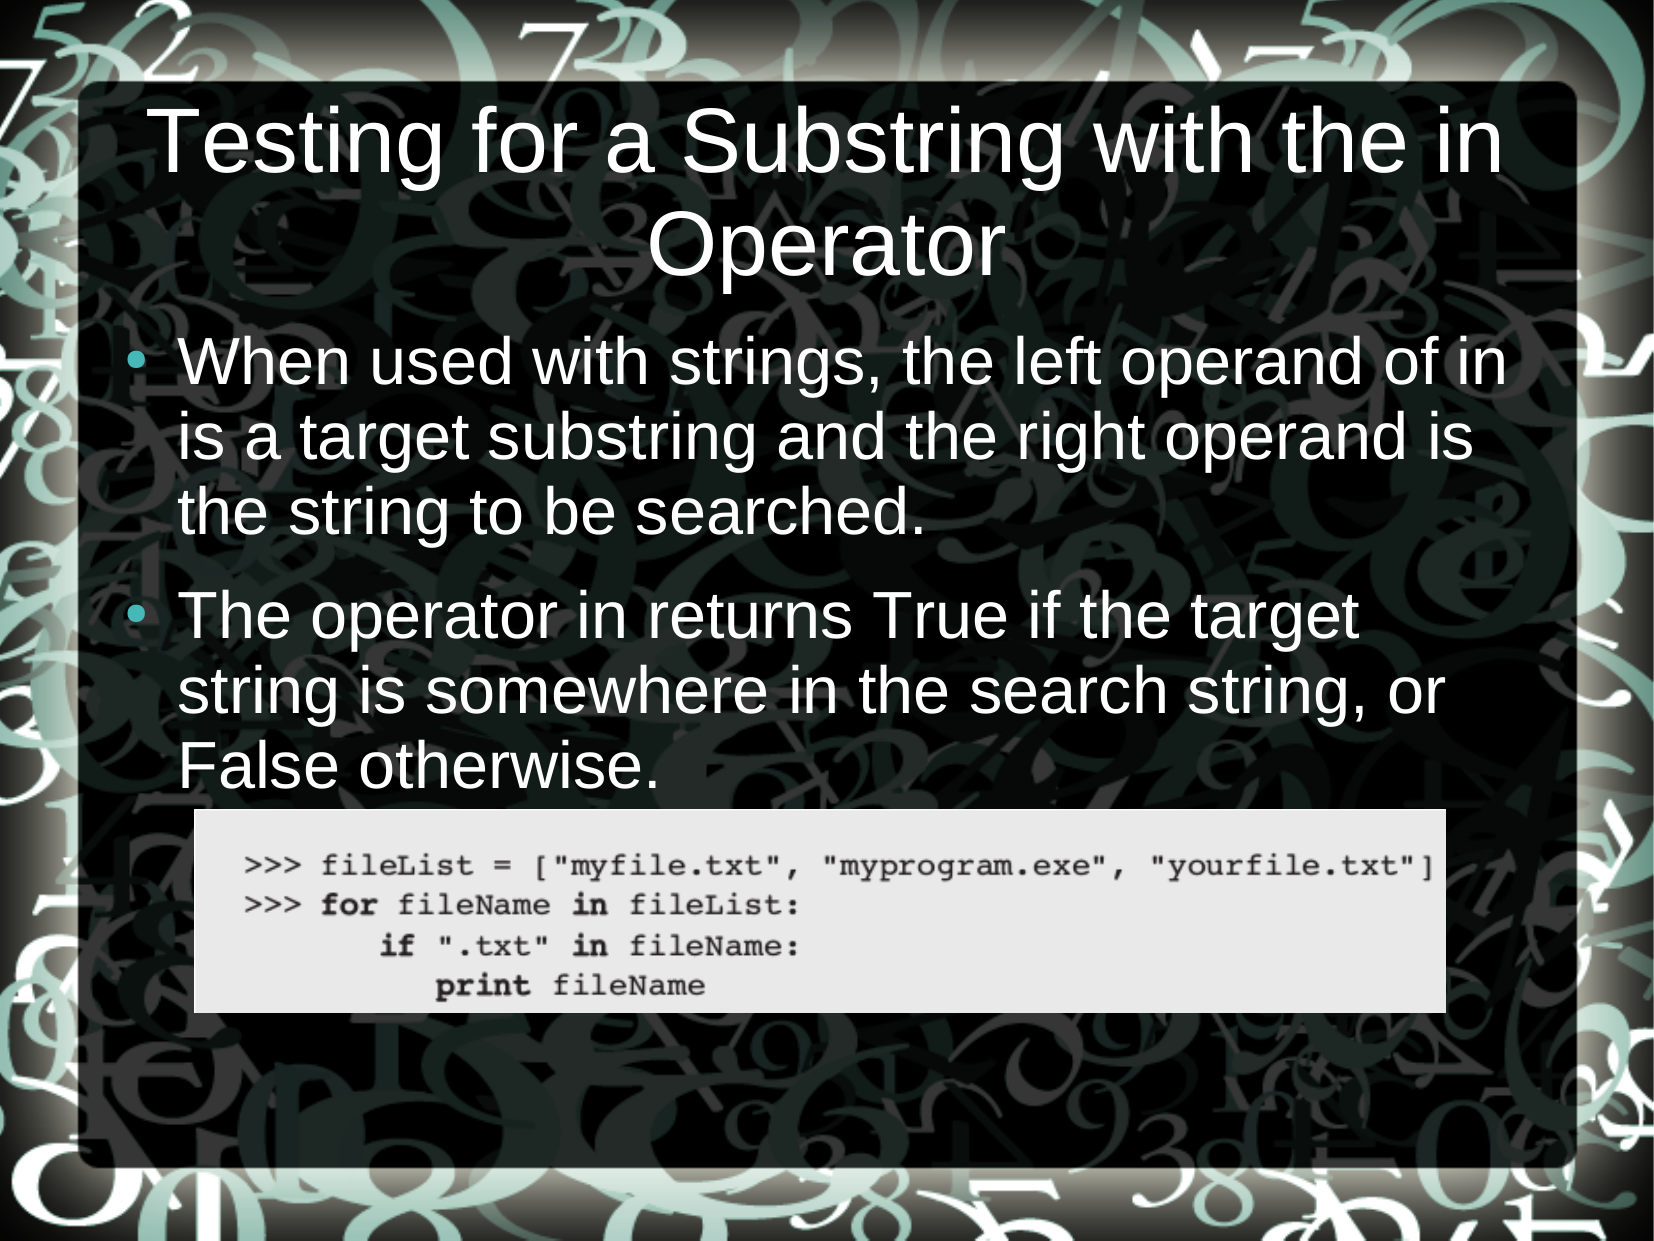

# Testing for a Substring with the in Operator
When used with strings, the left operand of in is a target substring and the right operand is the string to be searched.
The operator in returns True if the target string is somewhere in the search string, or False otherwise.